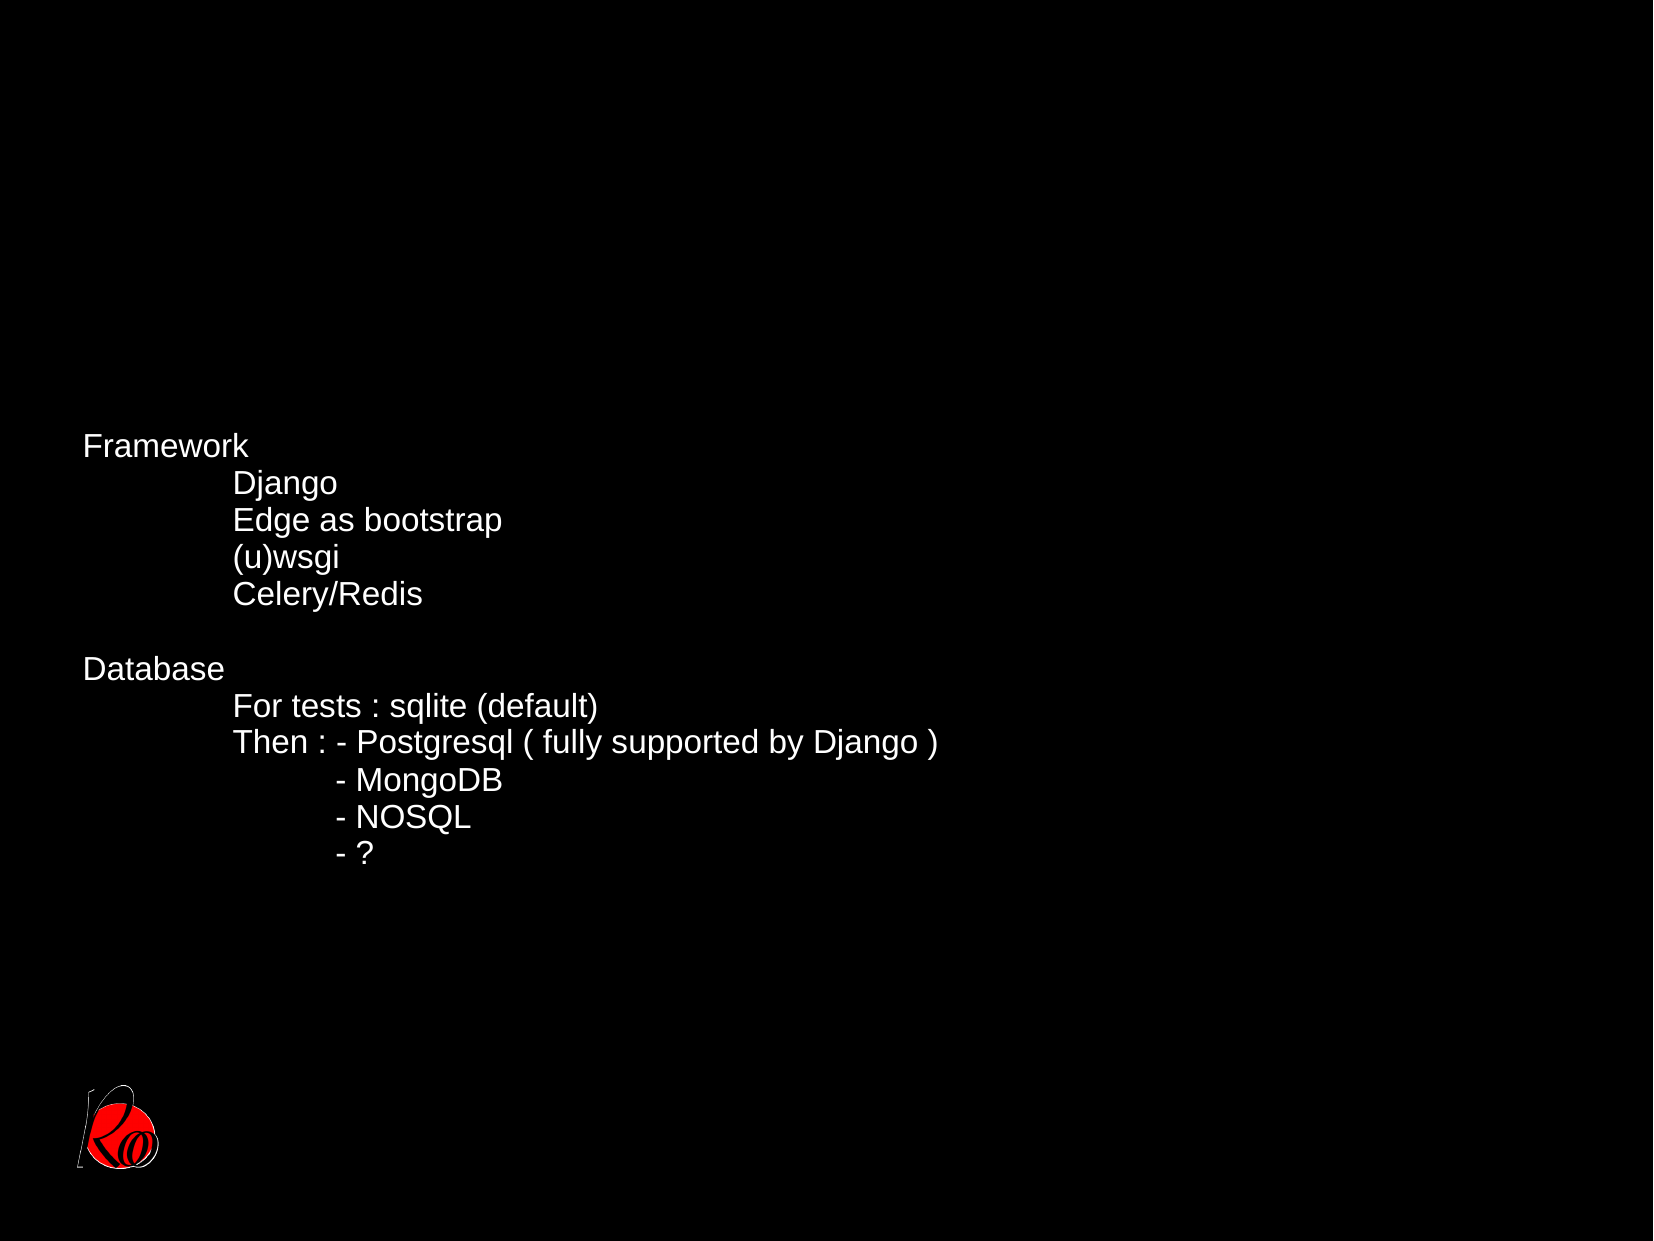

# Framework
		Django
		Edge as bootstrap
		(u)wsgi
		Celery/Redis
Database
		For tests : sqlite (default)
		Then : - Postgresql ( fully supported by Django )
			 - MongoDB
			 - NOSQL
			 - ?